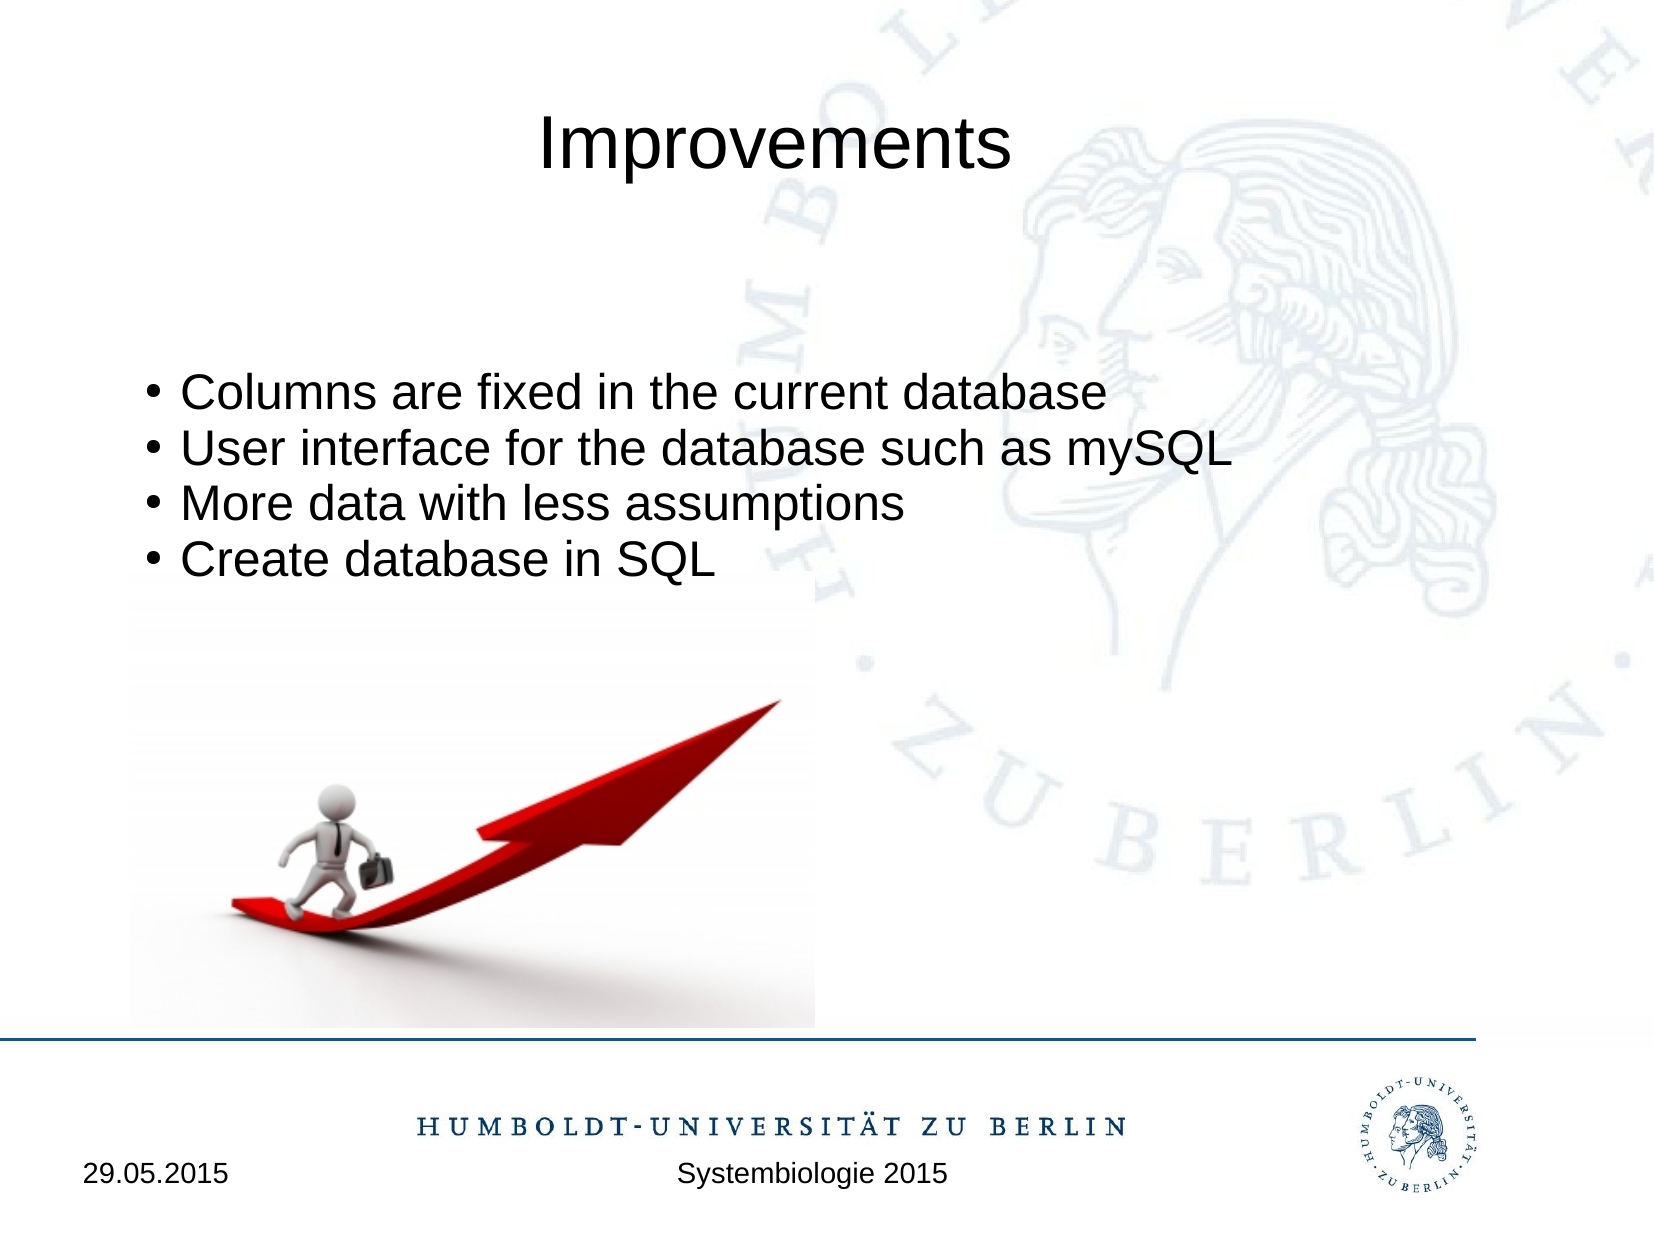

Improvements
Columns are fixed in the current database
User interface for the database such as mySQL
More data with less assumptions
Create database in SQL
Systemsbiology